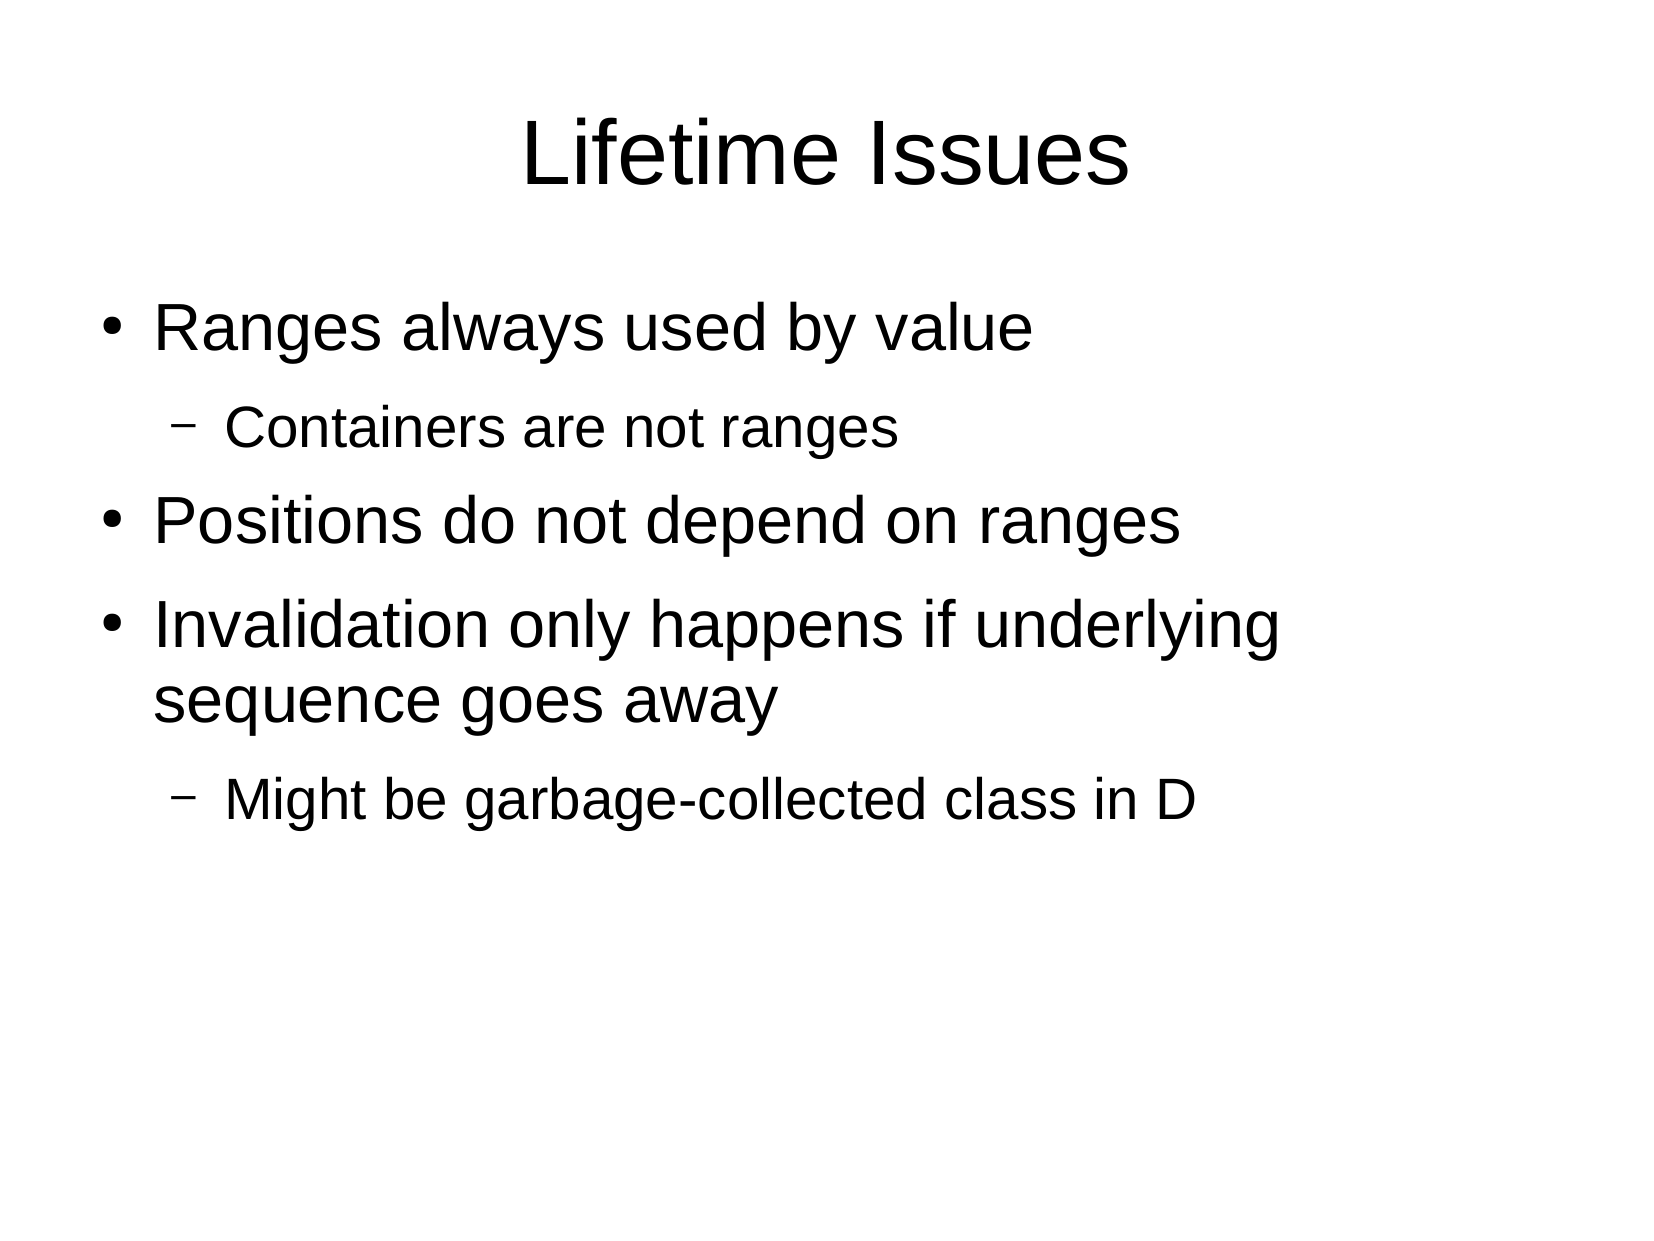

# Lifetime Issues
Ranges always used by value
Containers are not ranges
Positions do not depend on ranges
Invalidation only happens if underlying
sequence goes away
Might be garbage-collected class in D